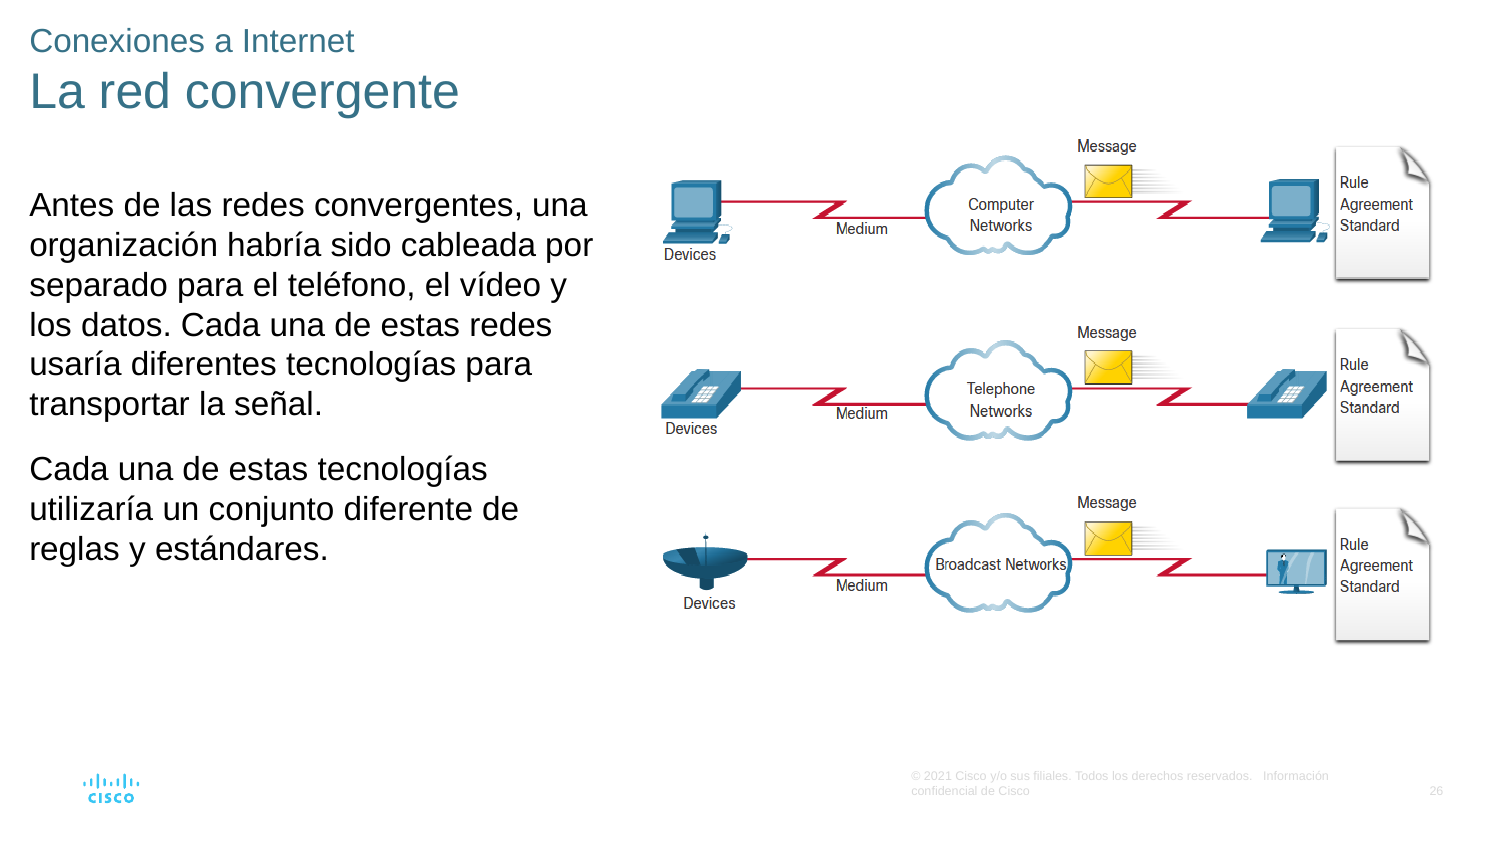

# Conexiones a Internet La red convergente
Antes de las redes convergentes, una organización habría sido cableada por separado para el teléfono, el vídeo y los datos. Cada una de estas redes usaría diferentes tecnologías para transportar la señal.
Cada una de estas tecnologías utilizaría un conjunto diferente de reglas y estándares.